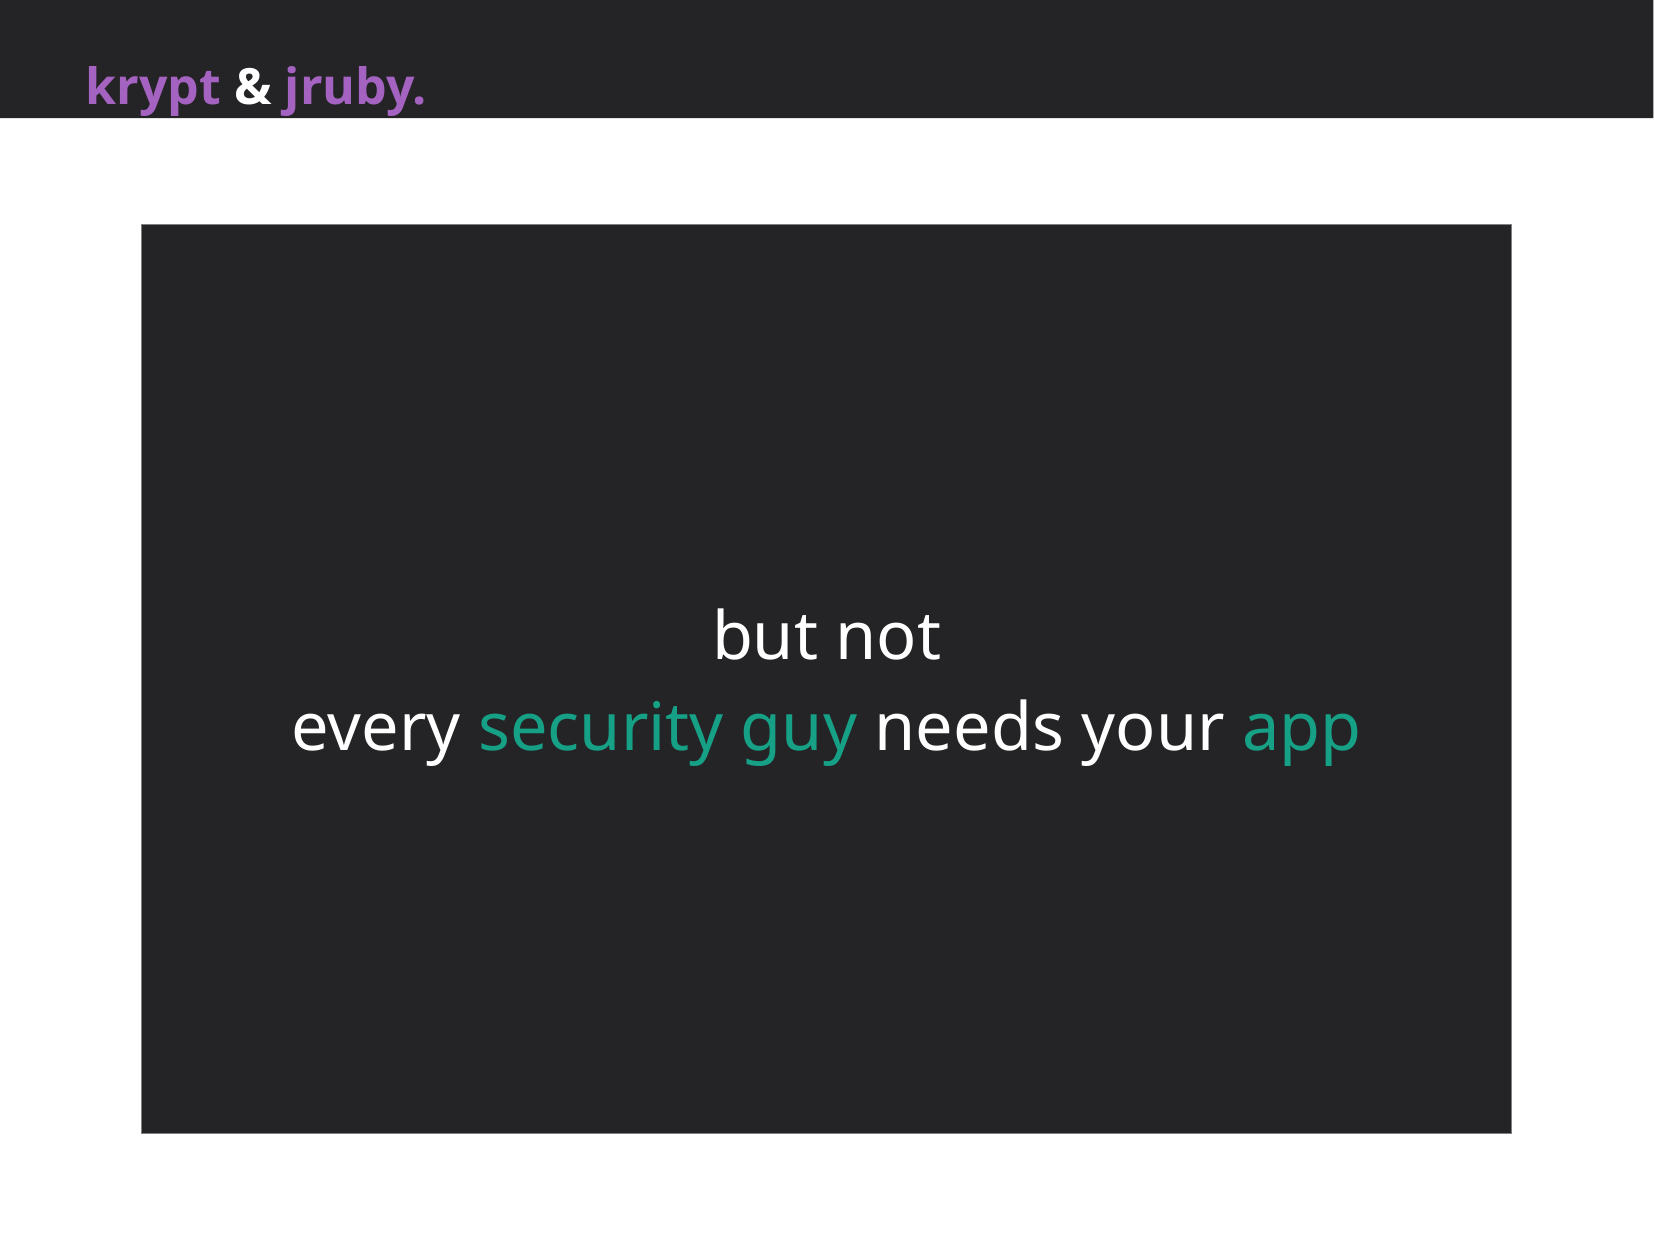

krypt & jruby.
but not
every security guy needs your app